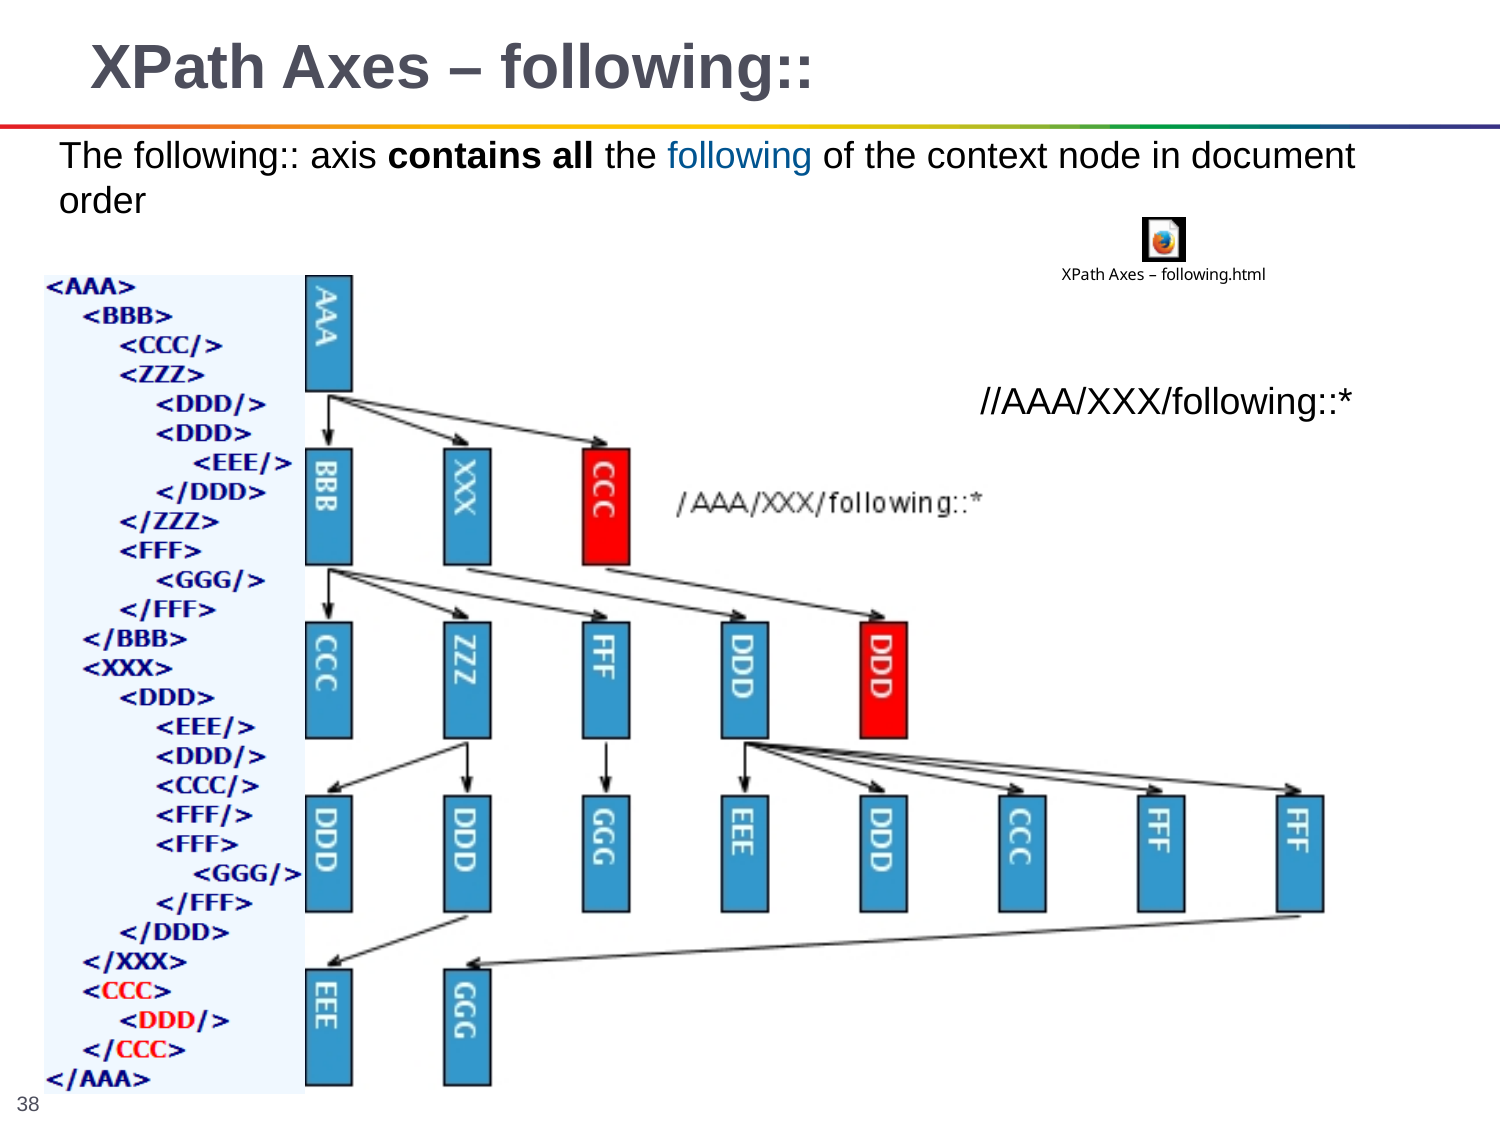

# XPath Axes – following::
The following:: axis contains all the following of the context node in document order, excluding any descendants and excluding attribute nodes and namespace nodes
//AAA/XXX/following::*